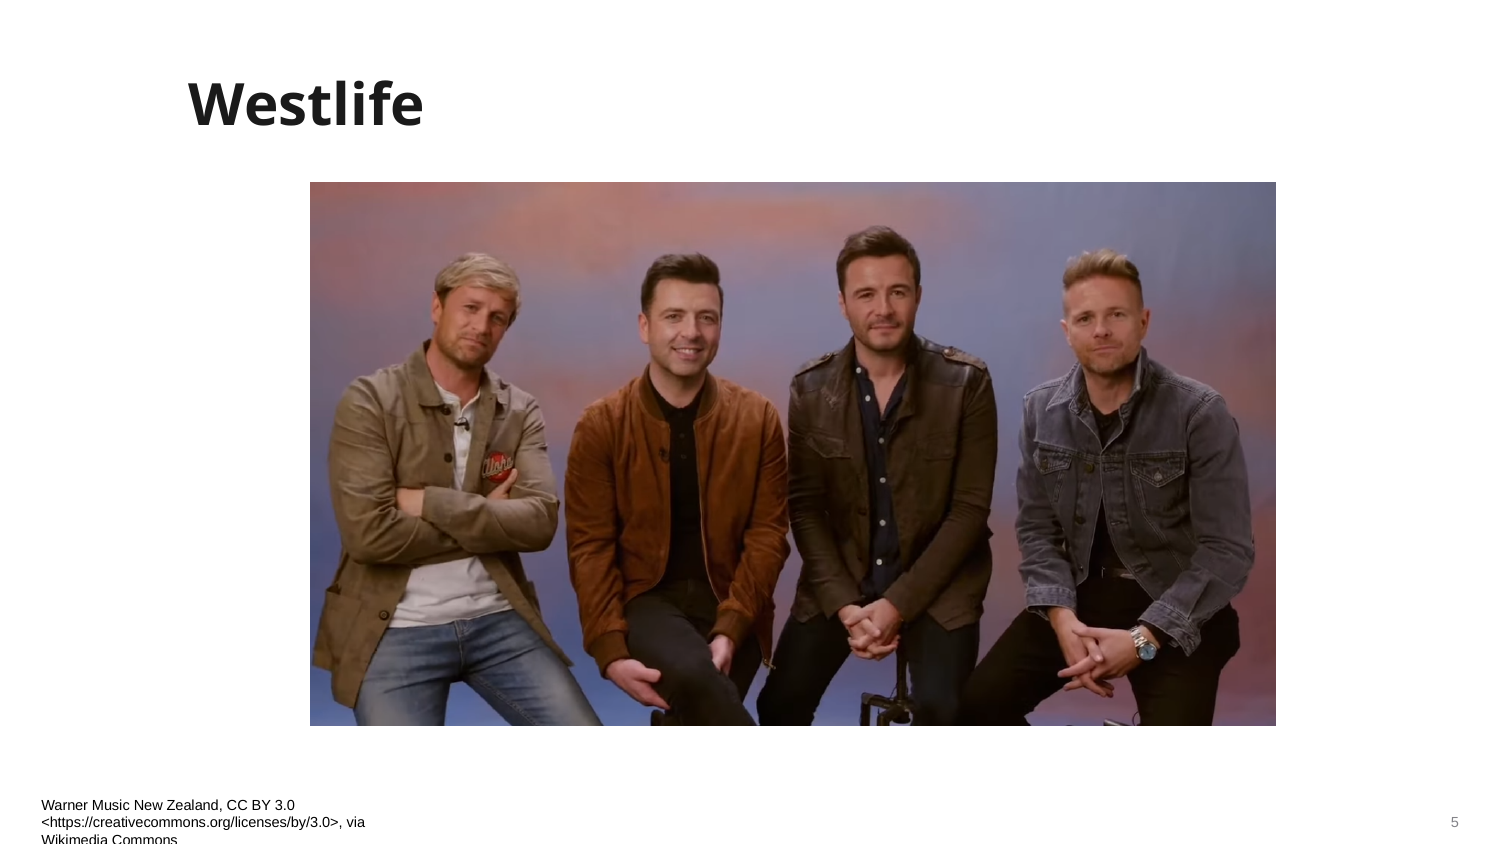

# Westlife
Warner Music New Zealand, CC BY 3.0 <https://creativecommons.org/licenses/by/3.0>, via Wikimedia Commons